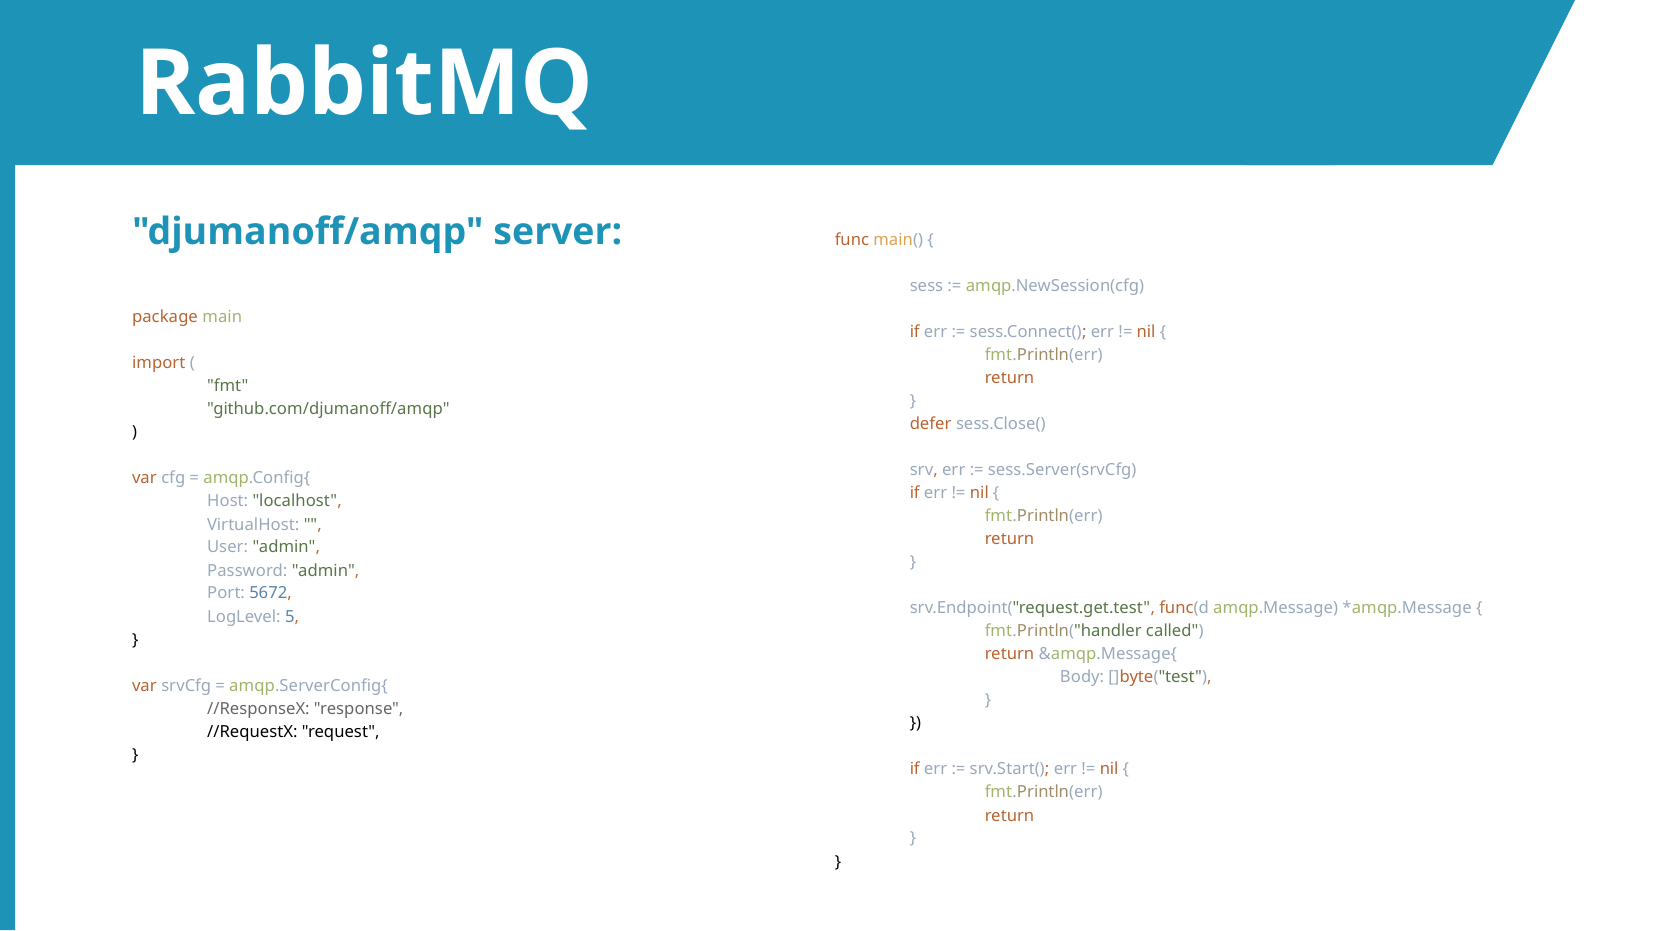

# RabbitMQ
"djumanoff/amqp" server:
package main
import (
	"fmt"
	"github.com/djumanoff/amqp"
)
var cfg = amqp.Config{
	Host: "localhost",
	VirtualHost: "",
	User: "admin",
	Password: "admin",
	Port: 5672,
	LogLevel: 5,
}
var srvCfg = amqp.ServerConfig{
	//ResponseX: "response",
	//RequestX: "request",
}
func main() {
	sess := amqp.NewSession(cfg)
	if err := sess.Connect(); err != nil {
		fmt.Println(err)
		return
	}
	defer sess.Close()
	srv, err := sess.Server(srvCfg)
	if err != nil {
		fmt.Println(err)
		return
	}
	srv.Endpoint("request.get.test", func(d amqp.Message) *amqp.Message {
		fmt.Println("handler called")
		return &amqp.Message{
			Body: []byte("test"),
		}
	})
	if err := srv.Start(); err != nil {
		fmt.Println(err)
		return
	}
}